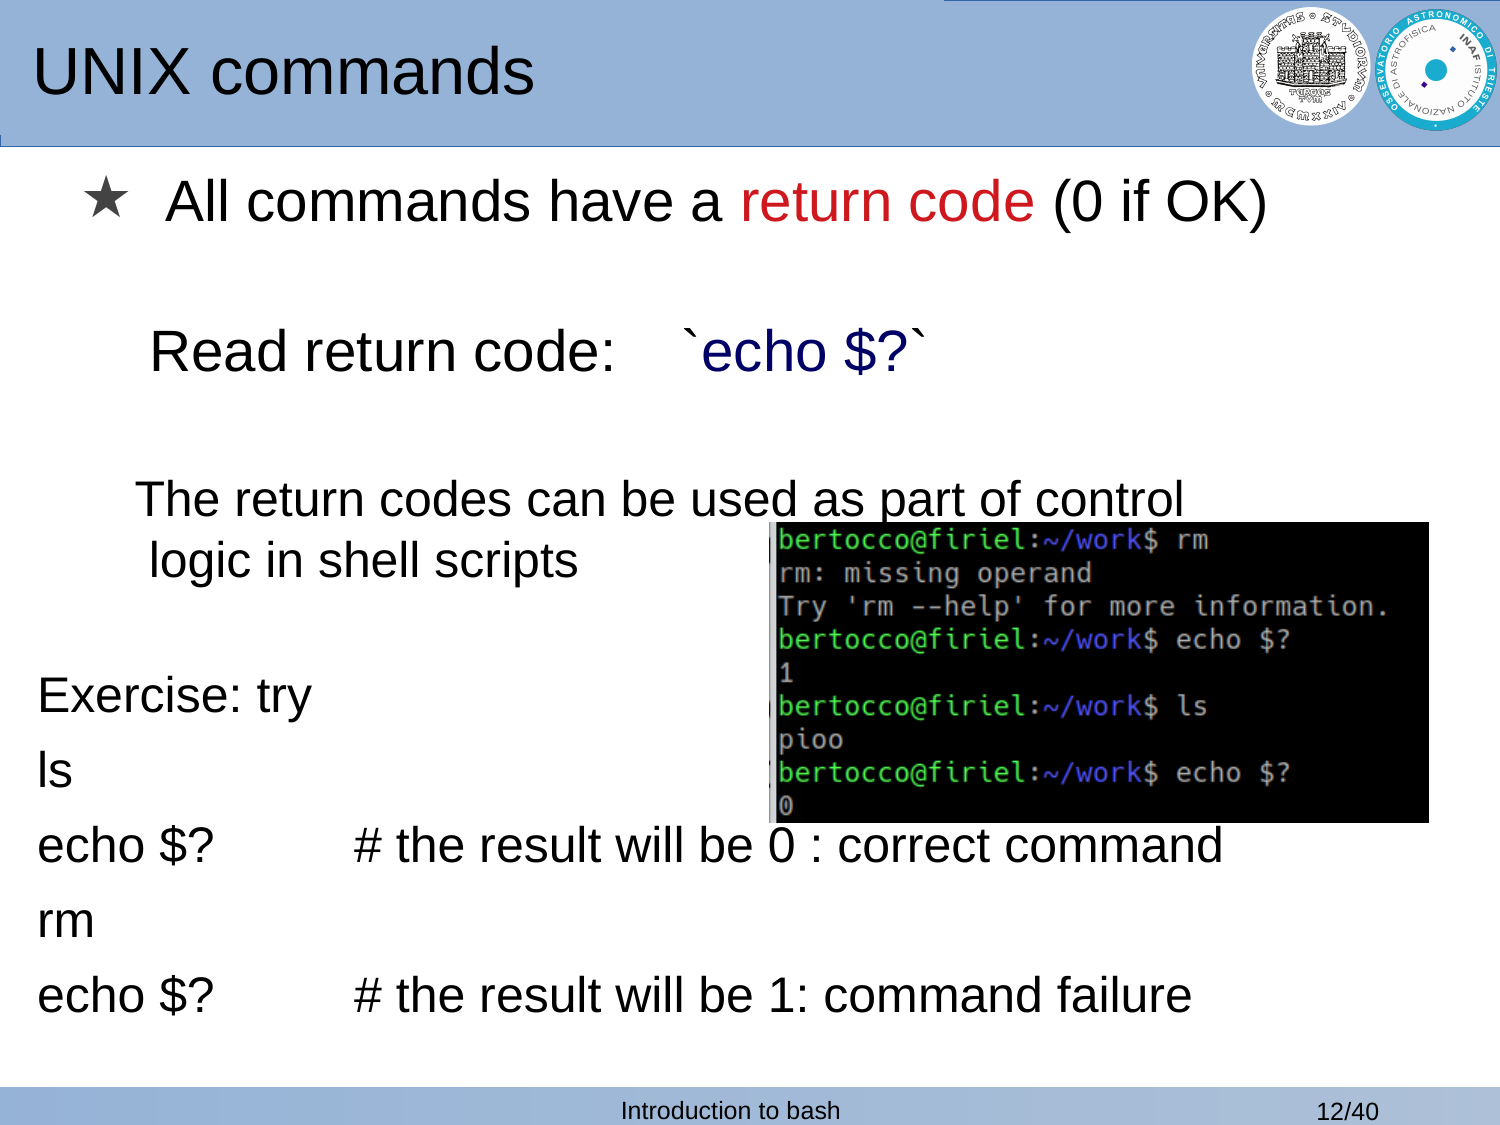

Traditional service delivery
UNIX commands
# All commands have a return code (0 if OK)
 Read return code: `echo $?`
 The return codes can be used as part of control
 logic in shell scripts
Exercise: try
ls
echo $? # the result will be 0 : correct command
rm
echo $? # the result will be 1: command failure